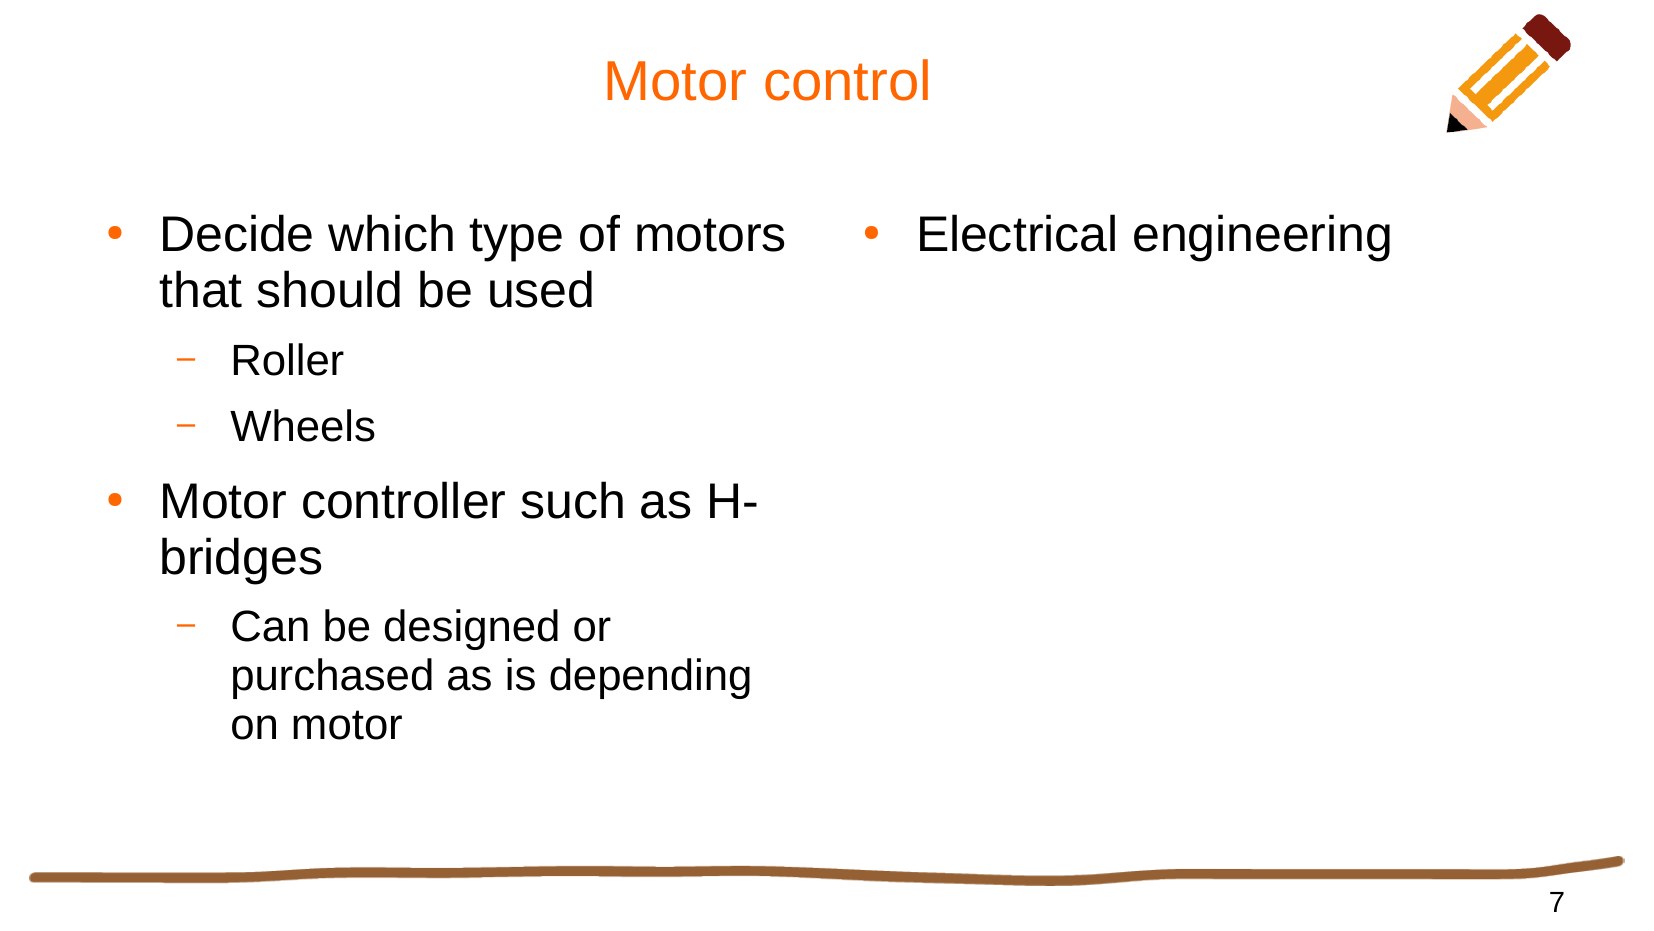

# Motor control
Decide which type of motors that should be used
Roller
Wheels
Motor controller such as H-bridges
Can be designed or purchased as is depending on motor
Electrical engineering
7